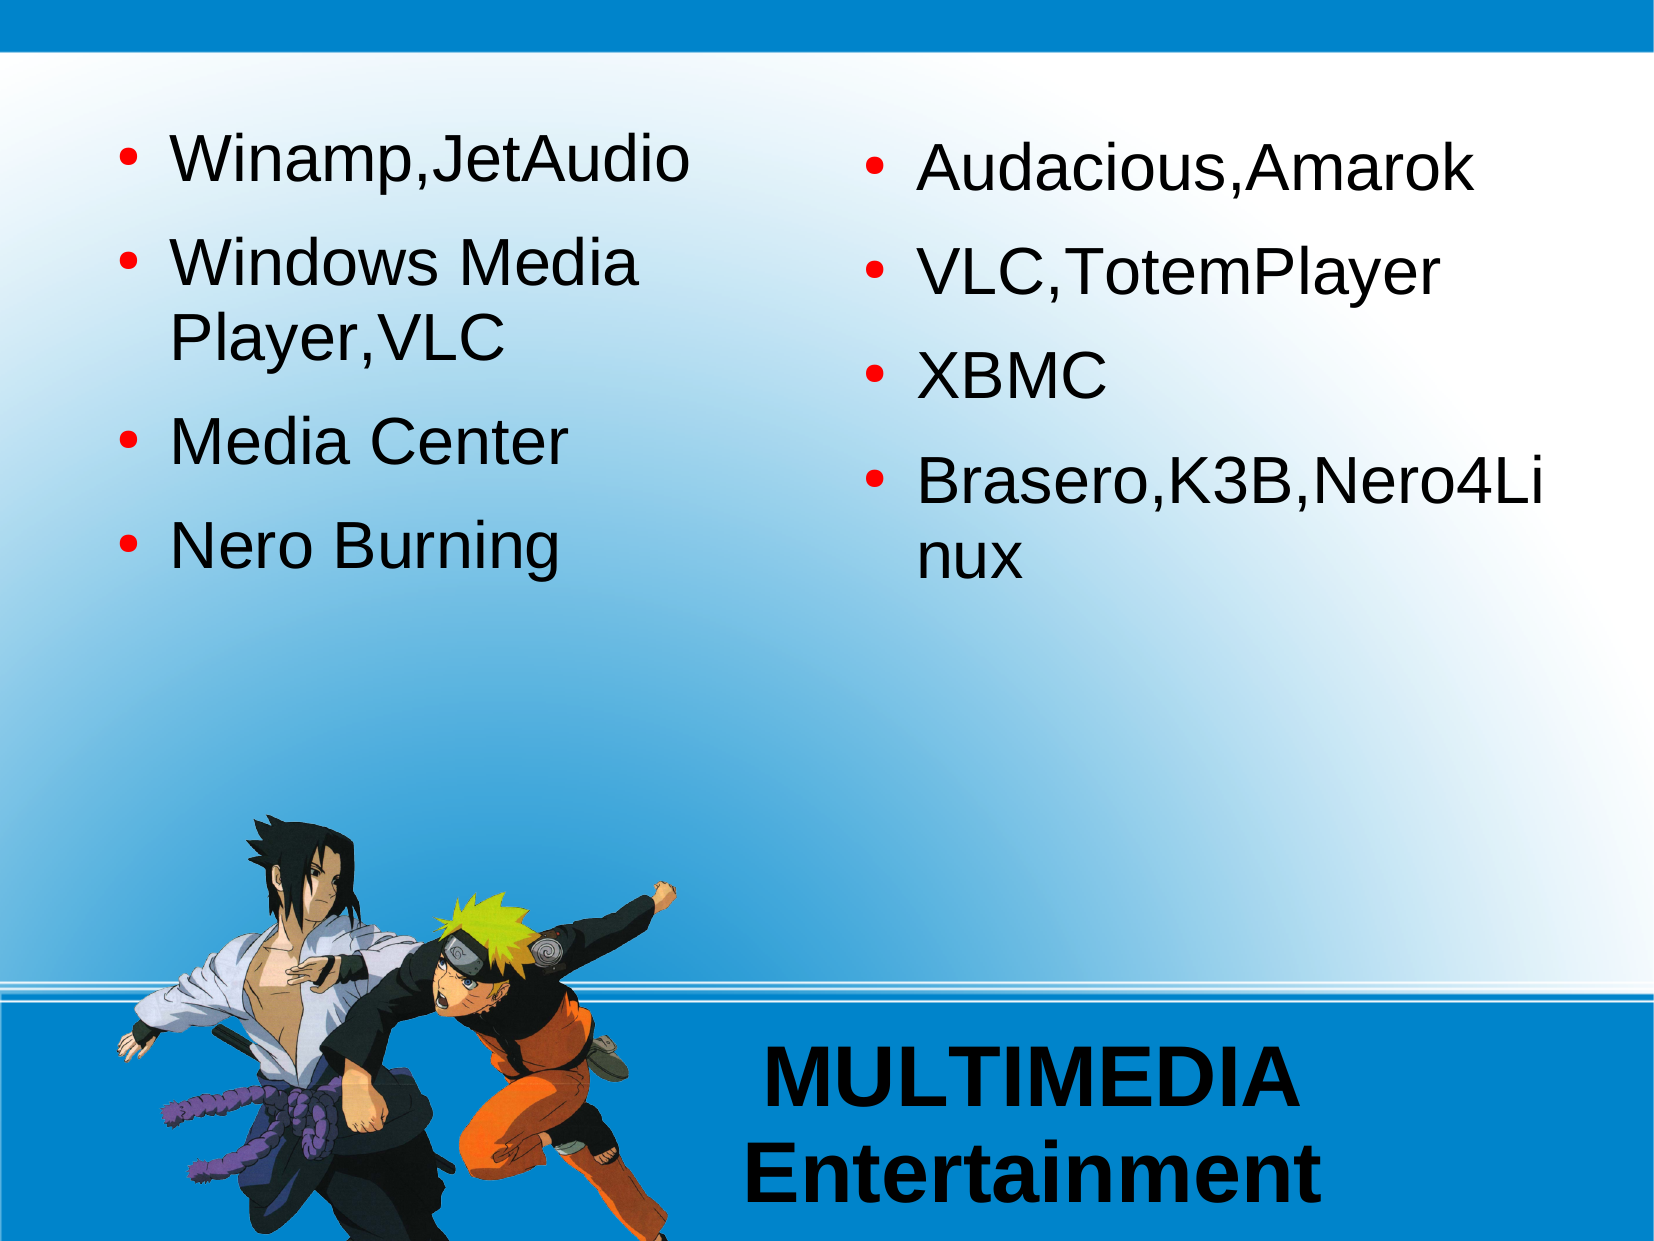

Winamp,JetAudio
Windows Media Player,VLC
Media Center
Nero Burning
Audacious,Amarok
VLC,TotemPlayer
XBMC
Brasero,K3B,Nero4Linux
# MULTIMEDIA Entertainment